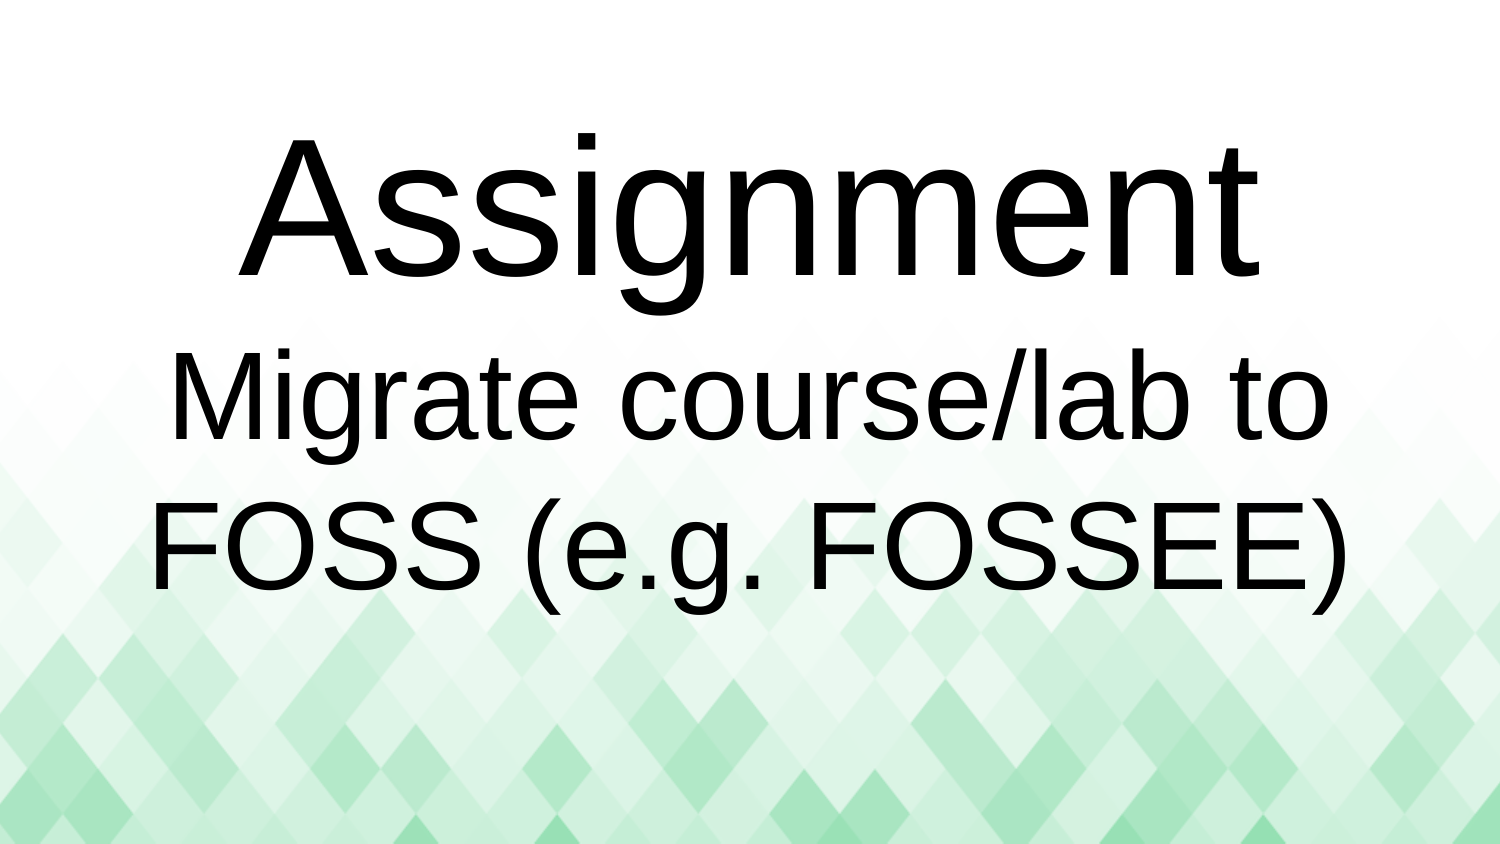

# Assignment Migrate course/lab to FOSS (e.g. FOSSEE)